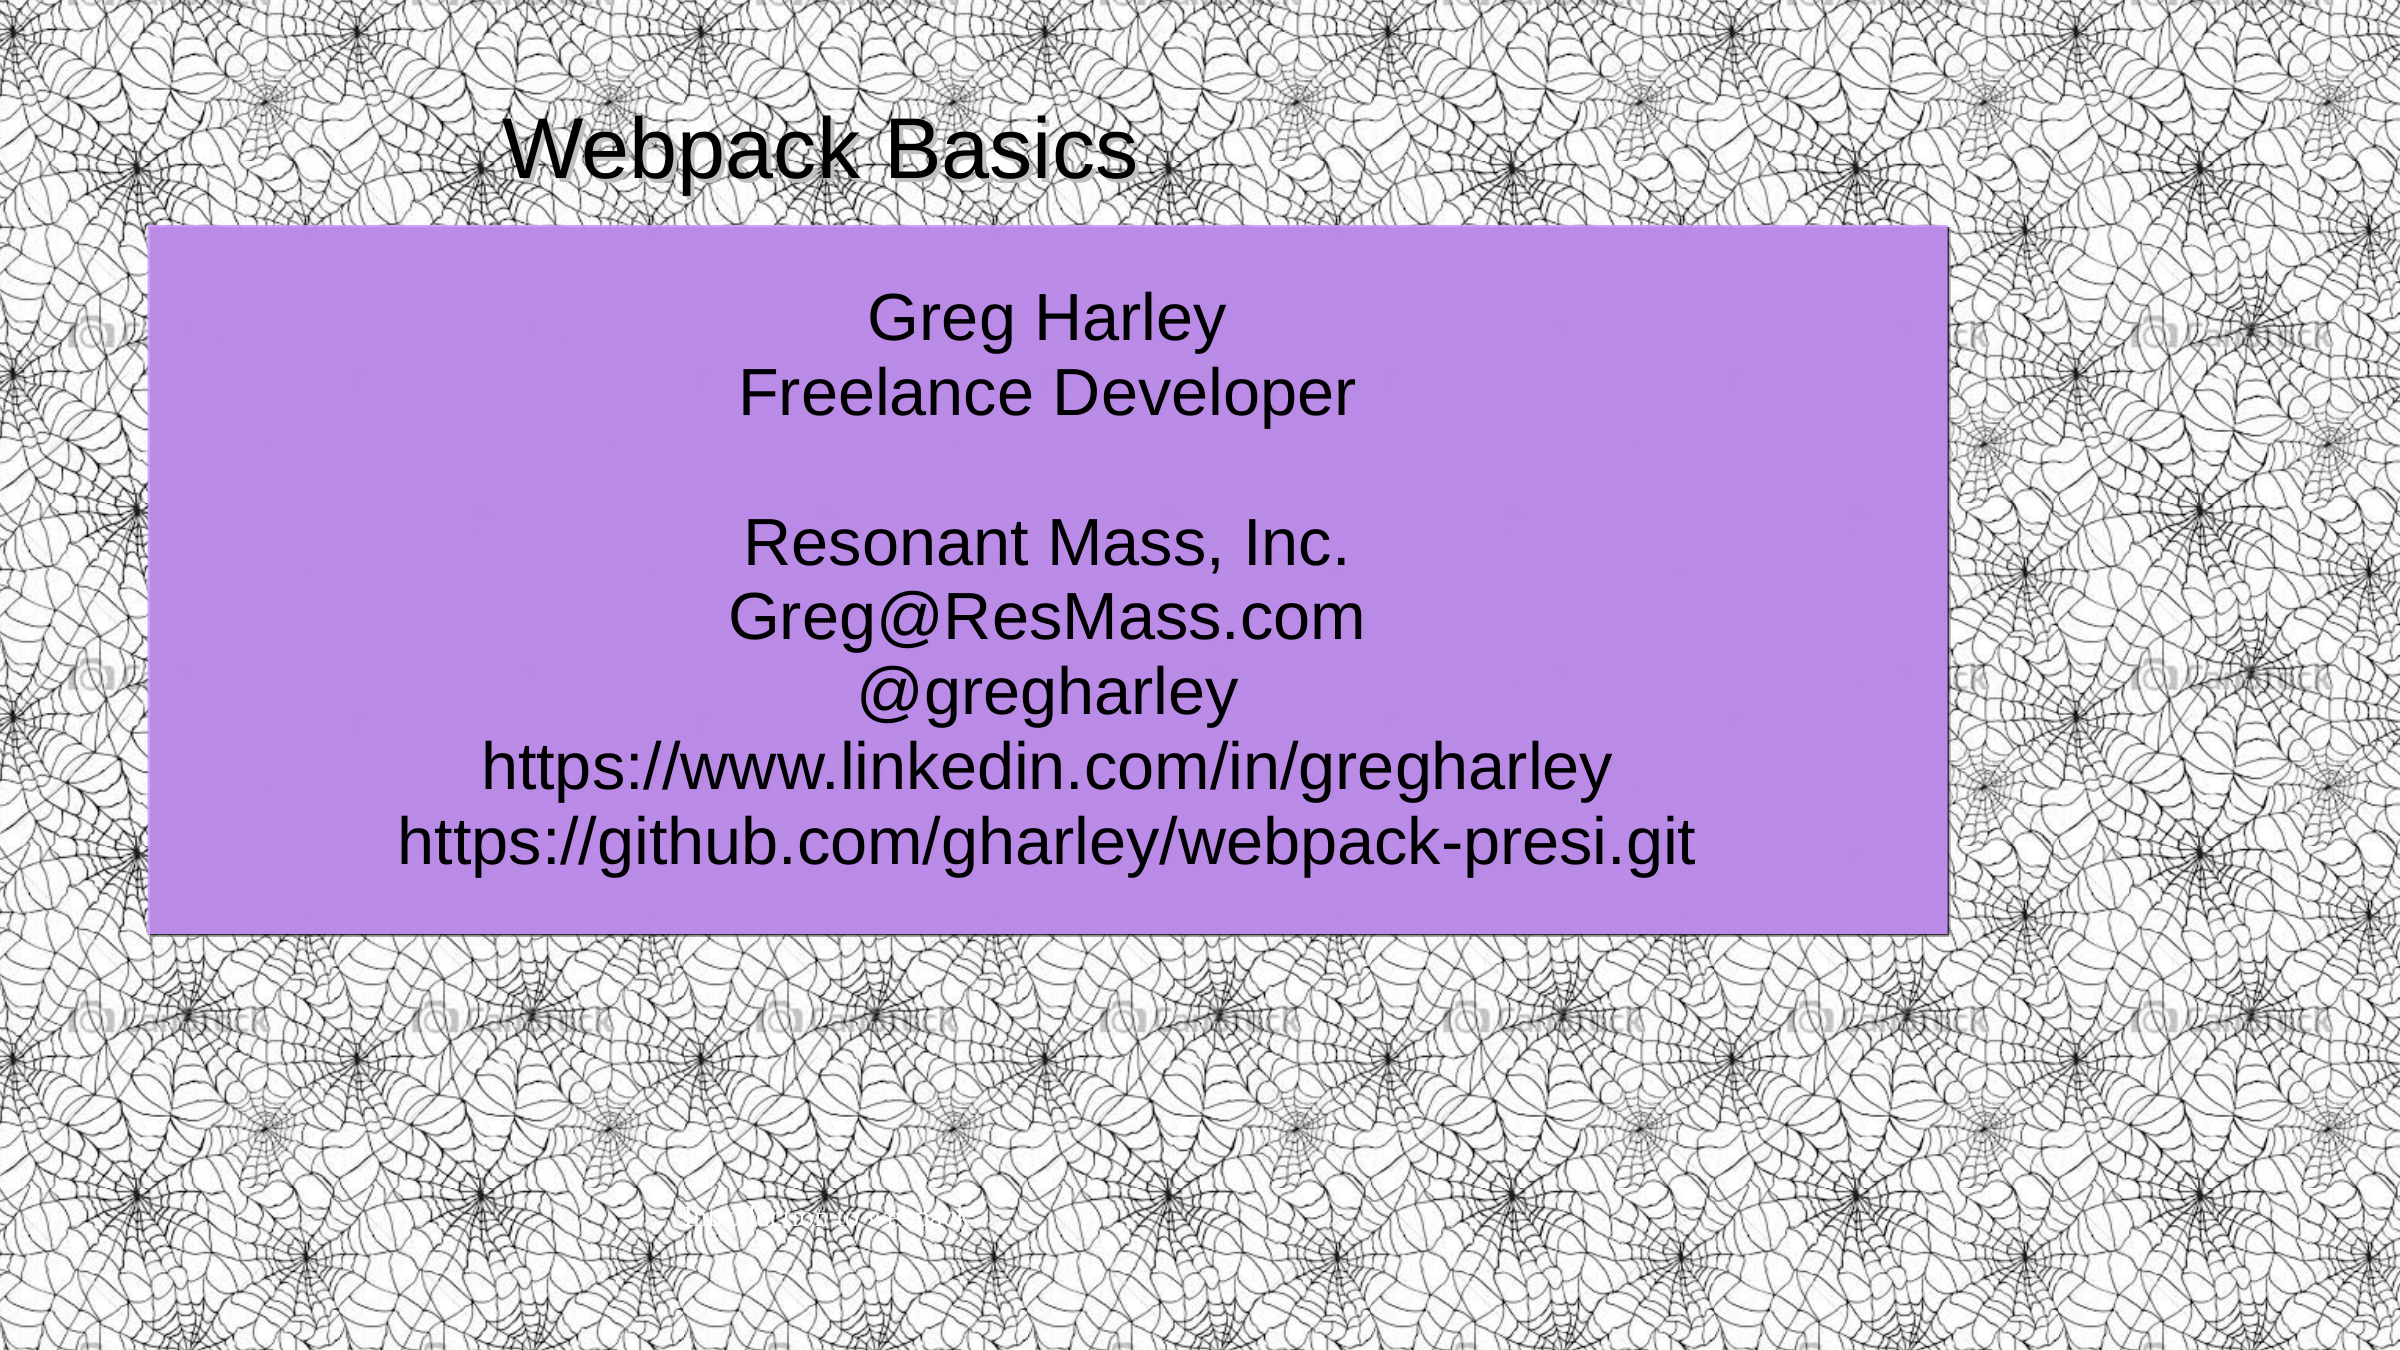

# Webpack Basics
Greg Harley
Freelance Developer
Resonant Mass, Inc.
Greg@ResMass.com
@gregharley
https://www.linkedin.com/in/gregharley
https://github.com/gharley/webpack-presi.git